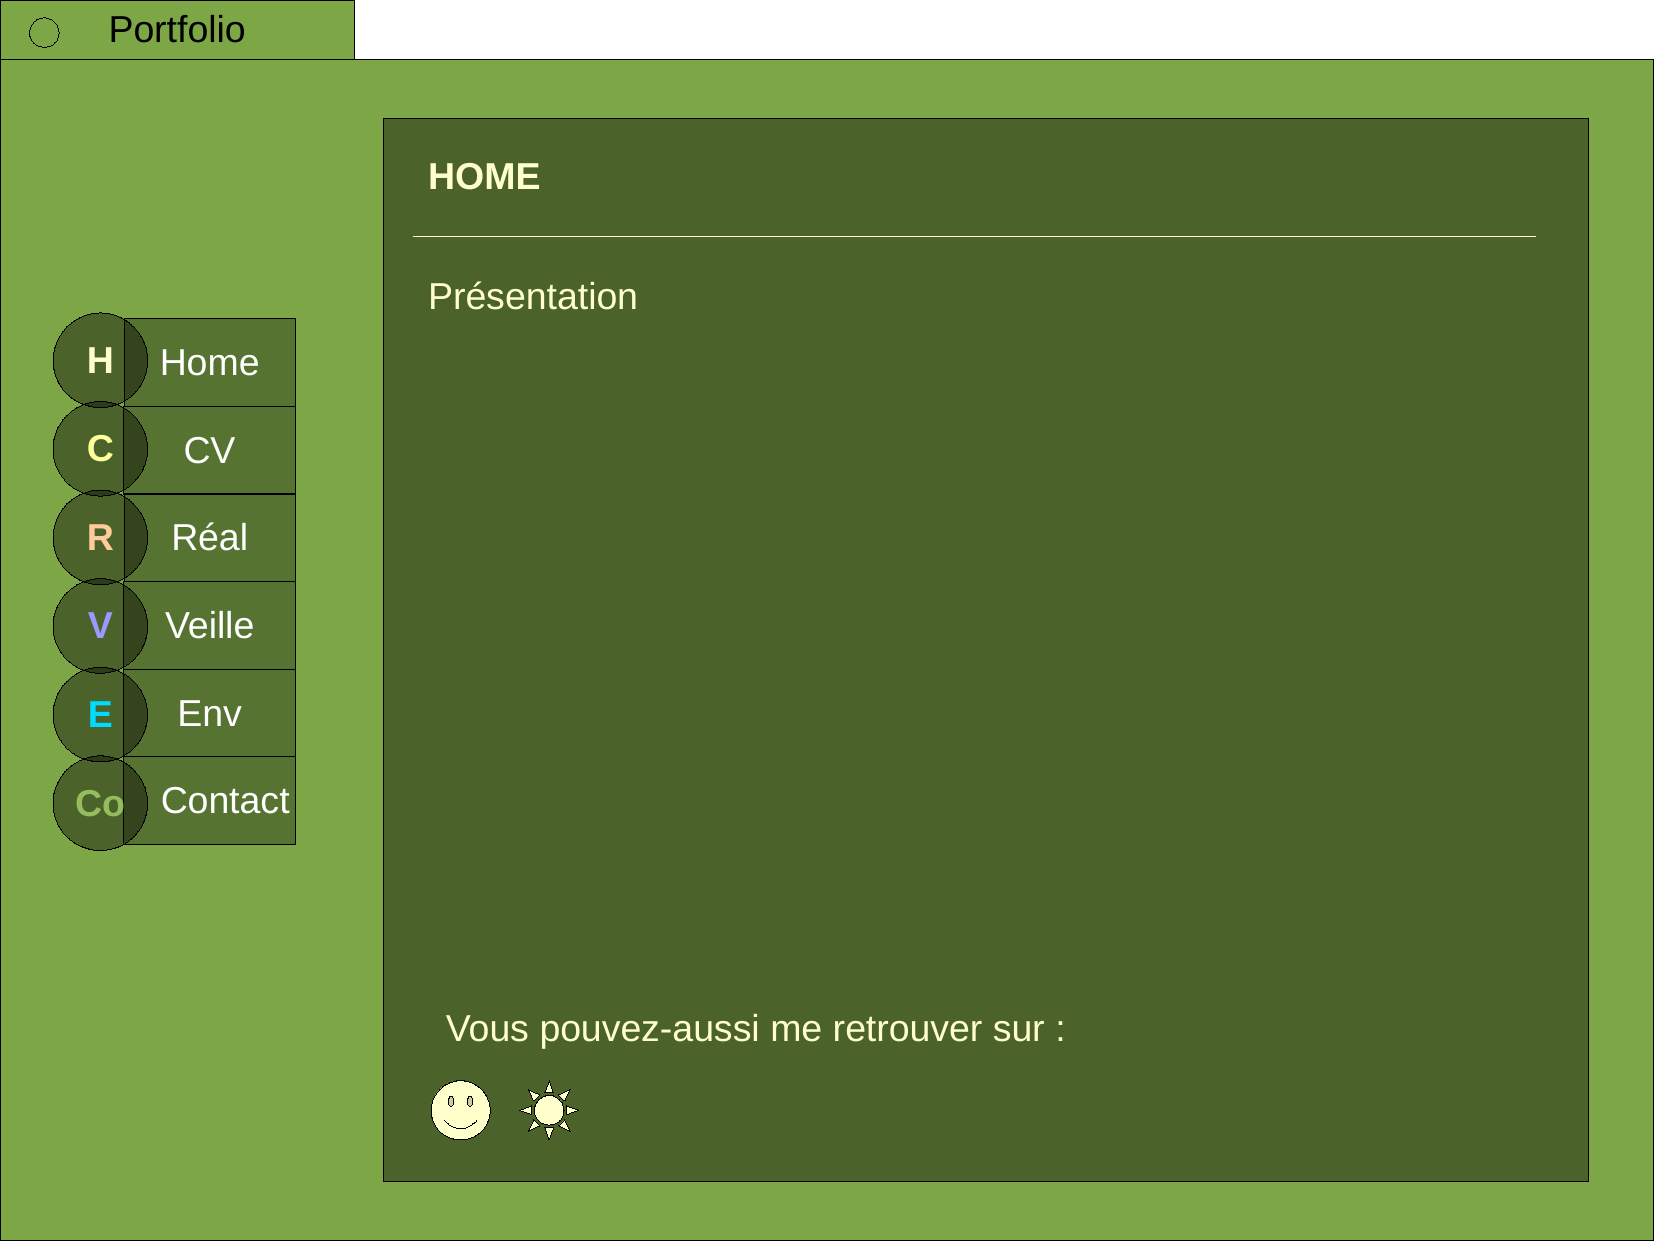

Portfolio
HOME
Présentation
H
Home
C
CV
R
Réal
V
Veille
E
Env
Co
 Contact
Vous pouvez-aussi me retrouver sur :